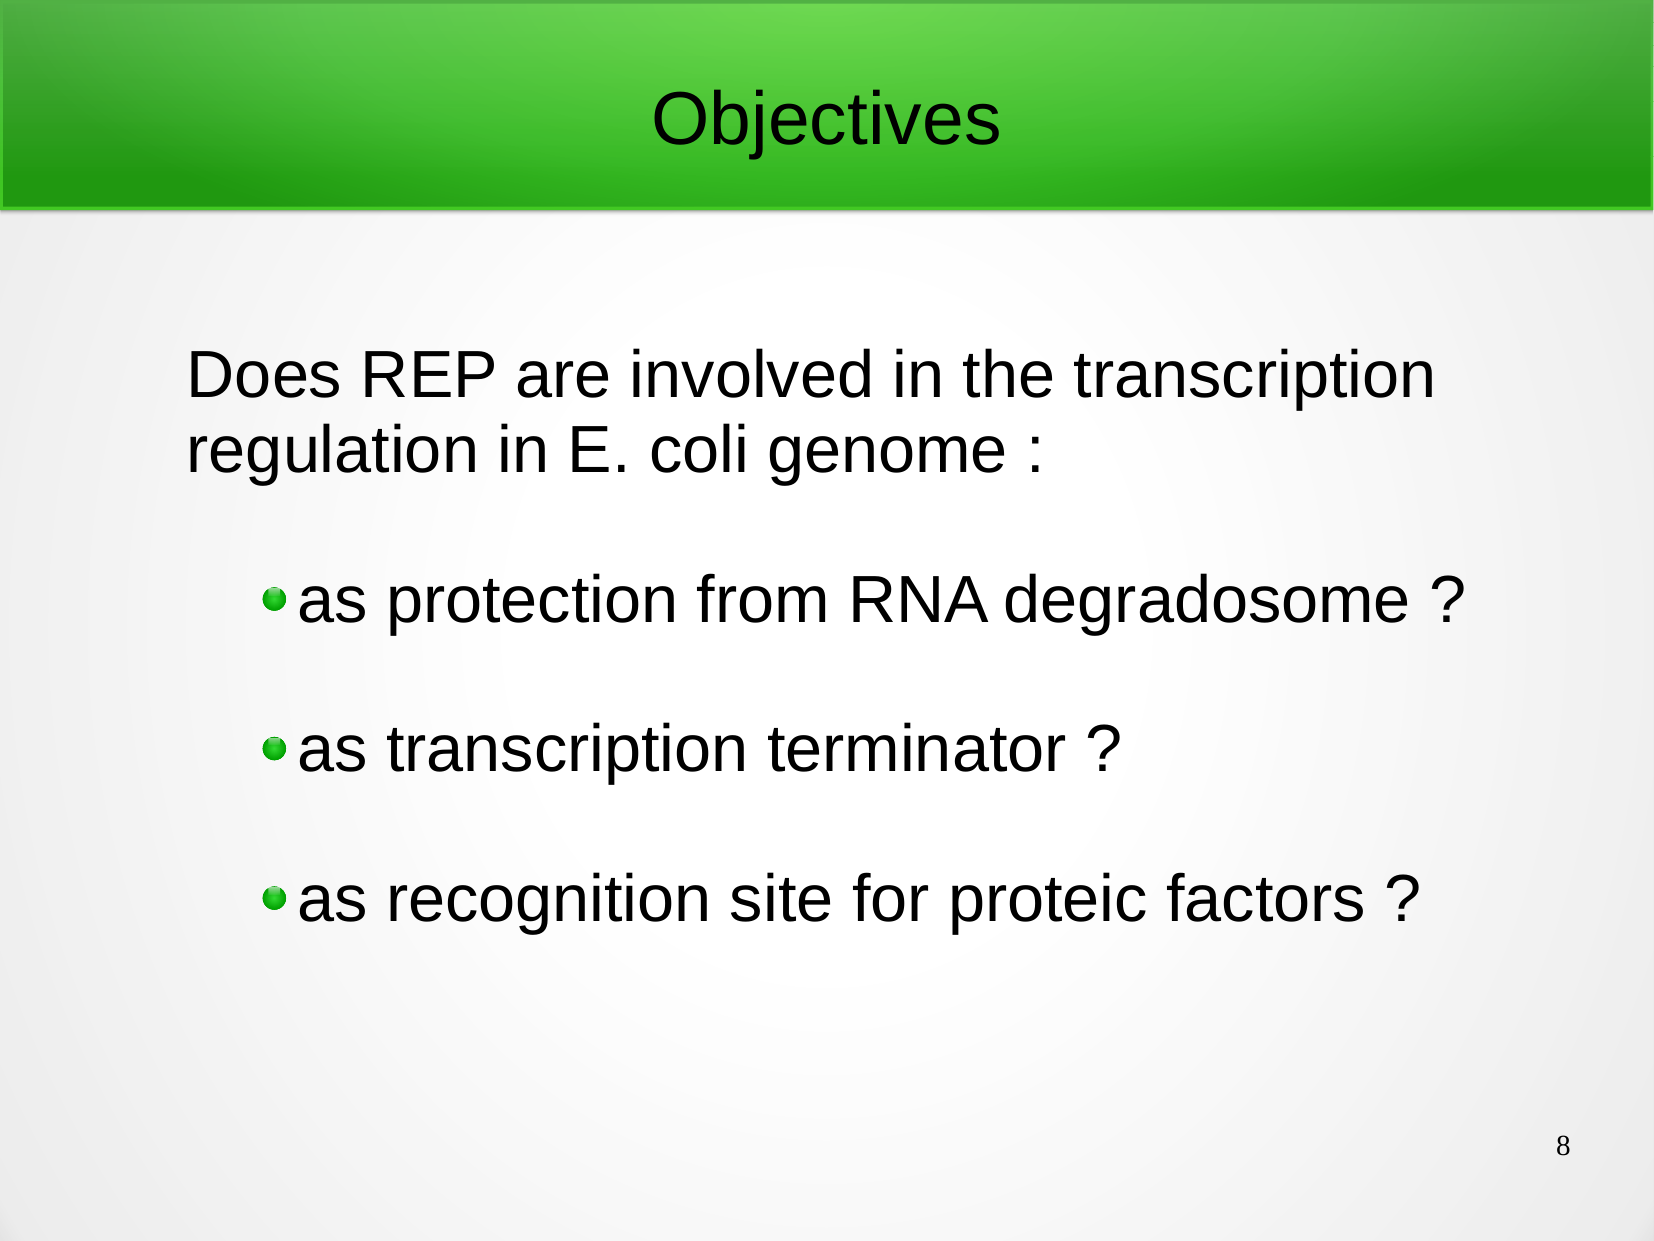

# Objectives
Does REP are involved in the transcription regulation in E. coli genome :
as protection from RNA degradosome ?
as transcription terminator ?
as recognition site for proteic factors ?
8